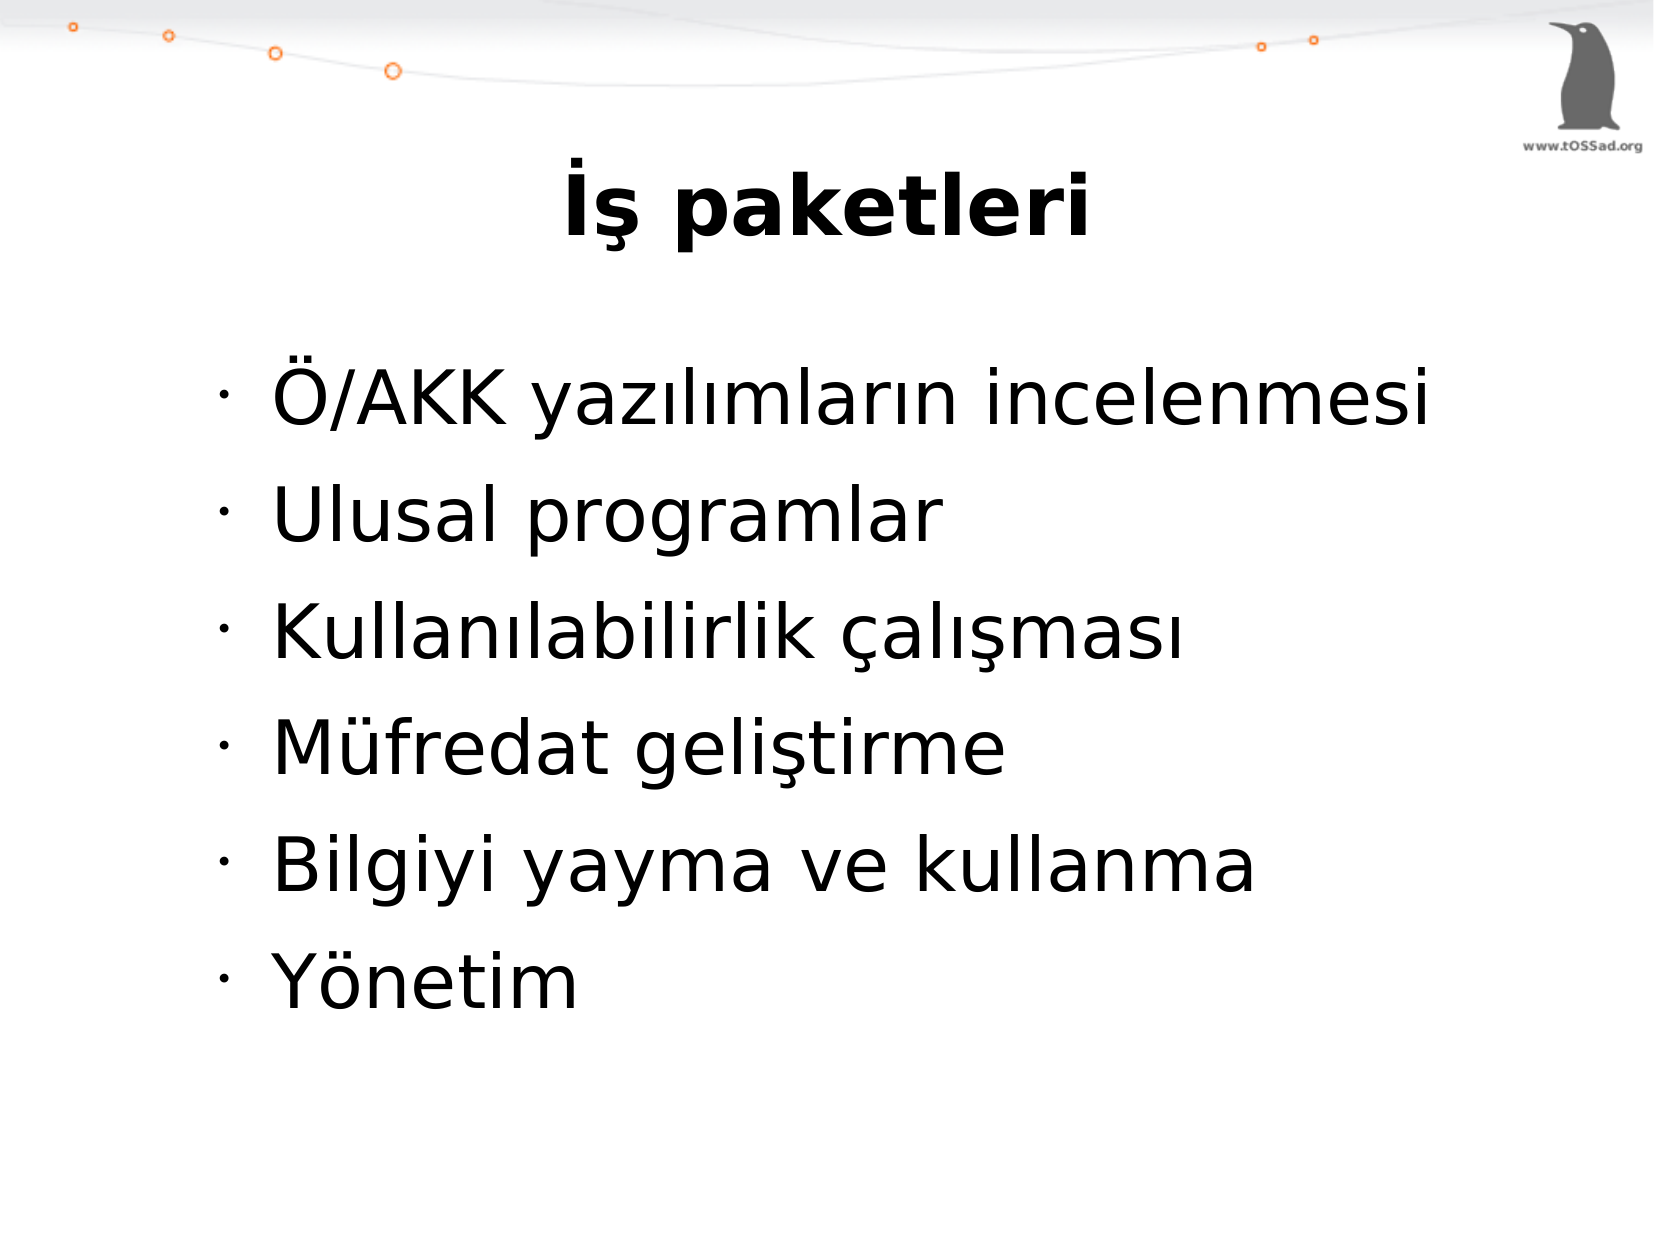

# İş paketleri
Ö/AKK yazılımların incelenmesi
Ulusal programlar
Kullanılabilirlik çalışması
Müfredat geliştirme
Bilgiyi yayma ve kullanma
Yönetim